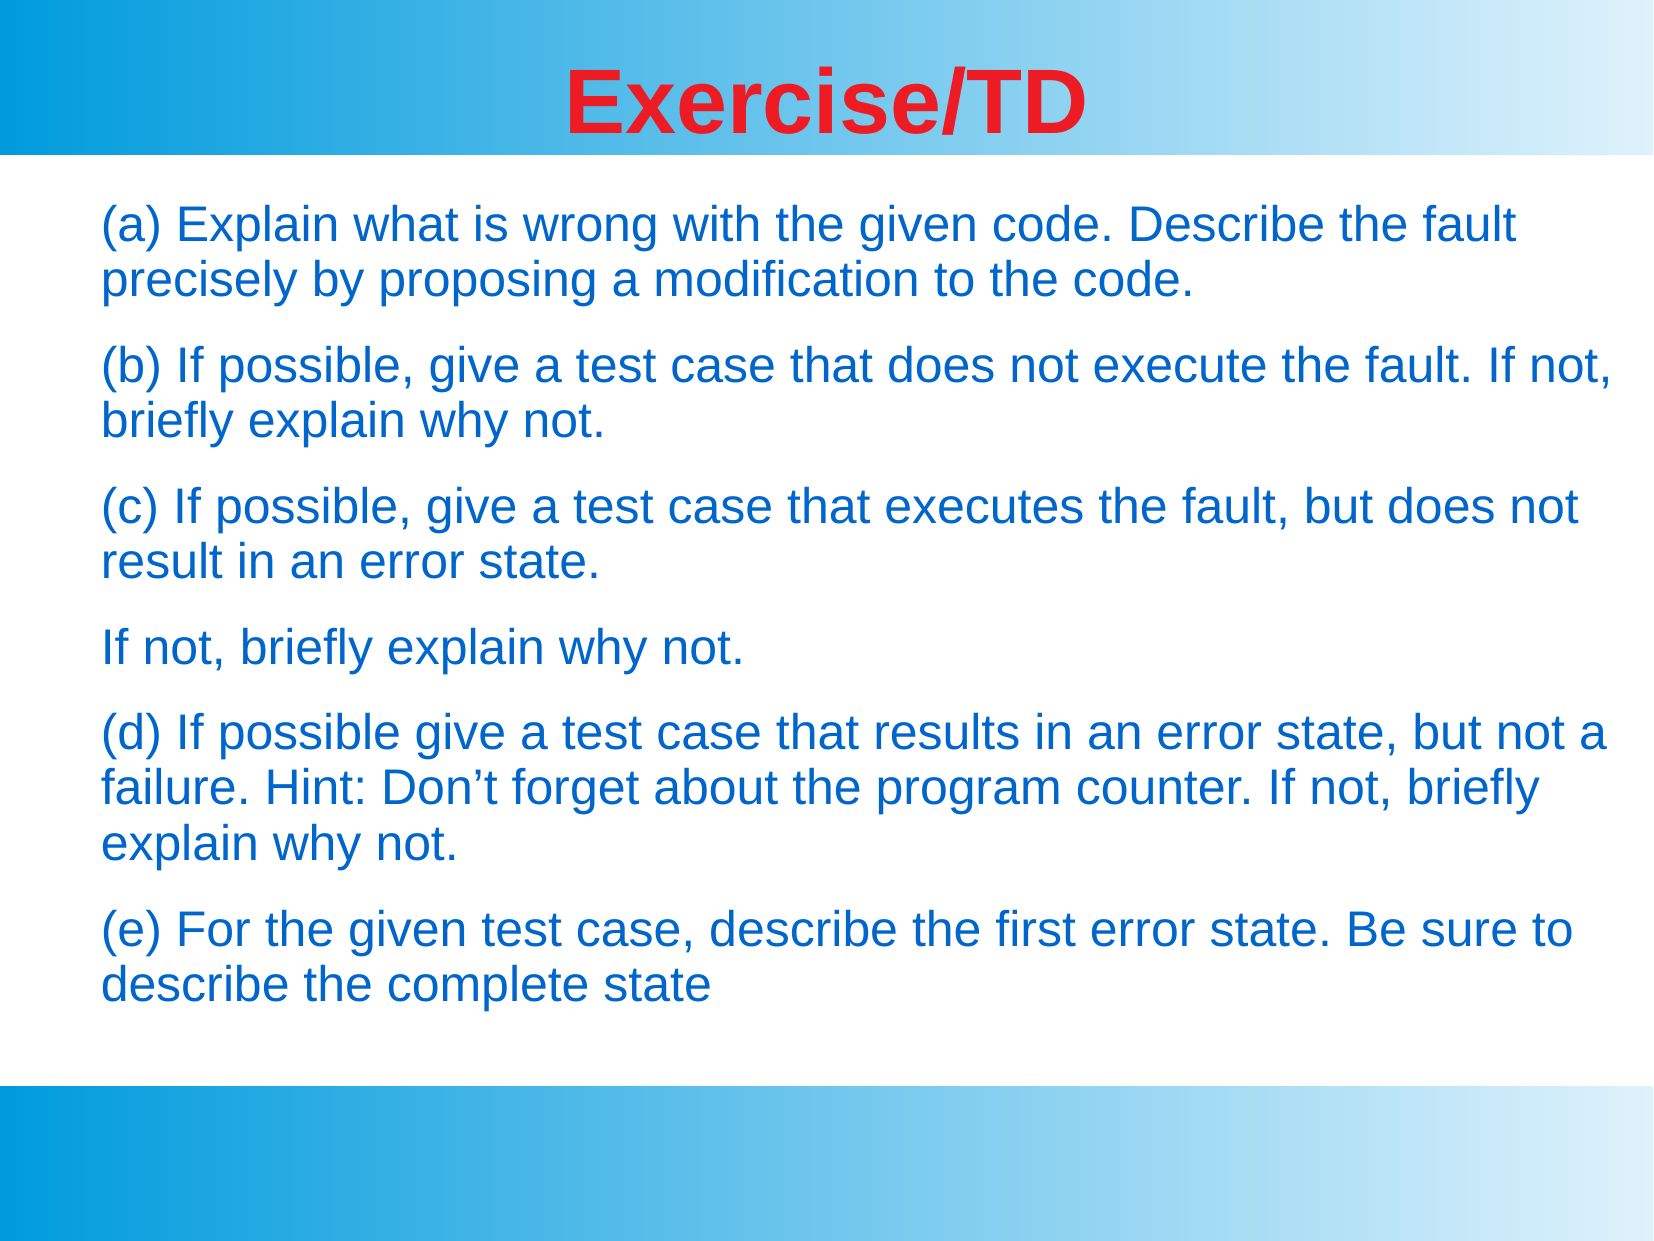

# Exercise/TD
(a) Explain what is wrong with the given code. Describe the fault precisely by proposing a modification to the code.
(b) If possible, give a test case that does not execute the fault. If not, briefly explain why not.
(c) If possible, give a test case that executes the fault, but does not result in an error state.
If not, briefly explain why not.
(d) If possible give a test case that results in an error state, but not a failure. Hint: Don’t forget about the program counter. If not, briefly explain why not.
(e) For the given test case, describe the first error state. Be sure to describe the complete state